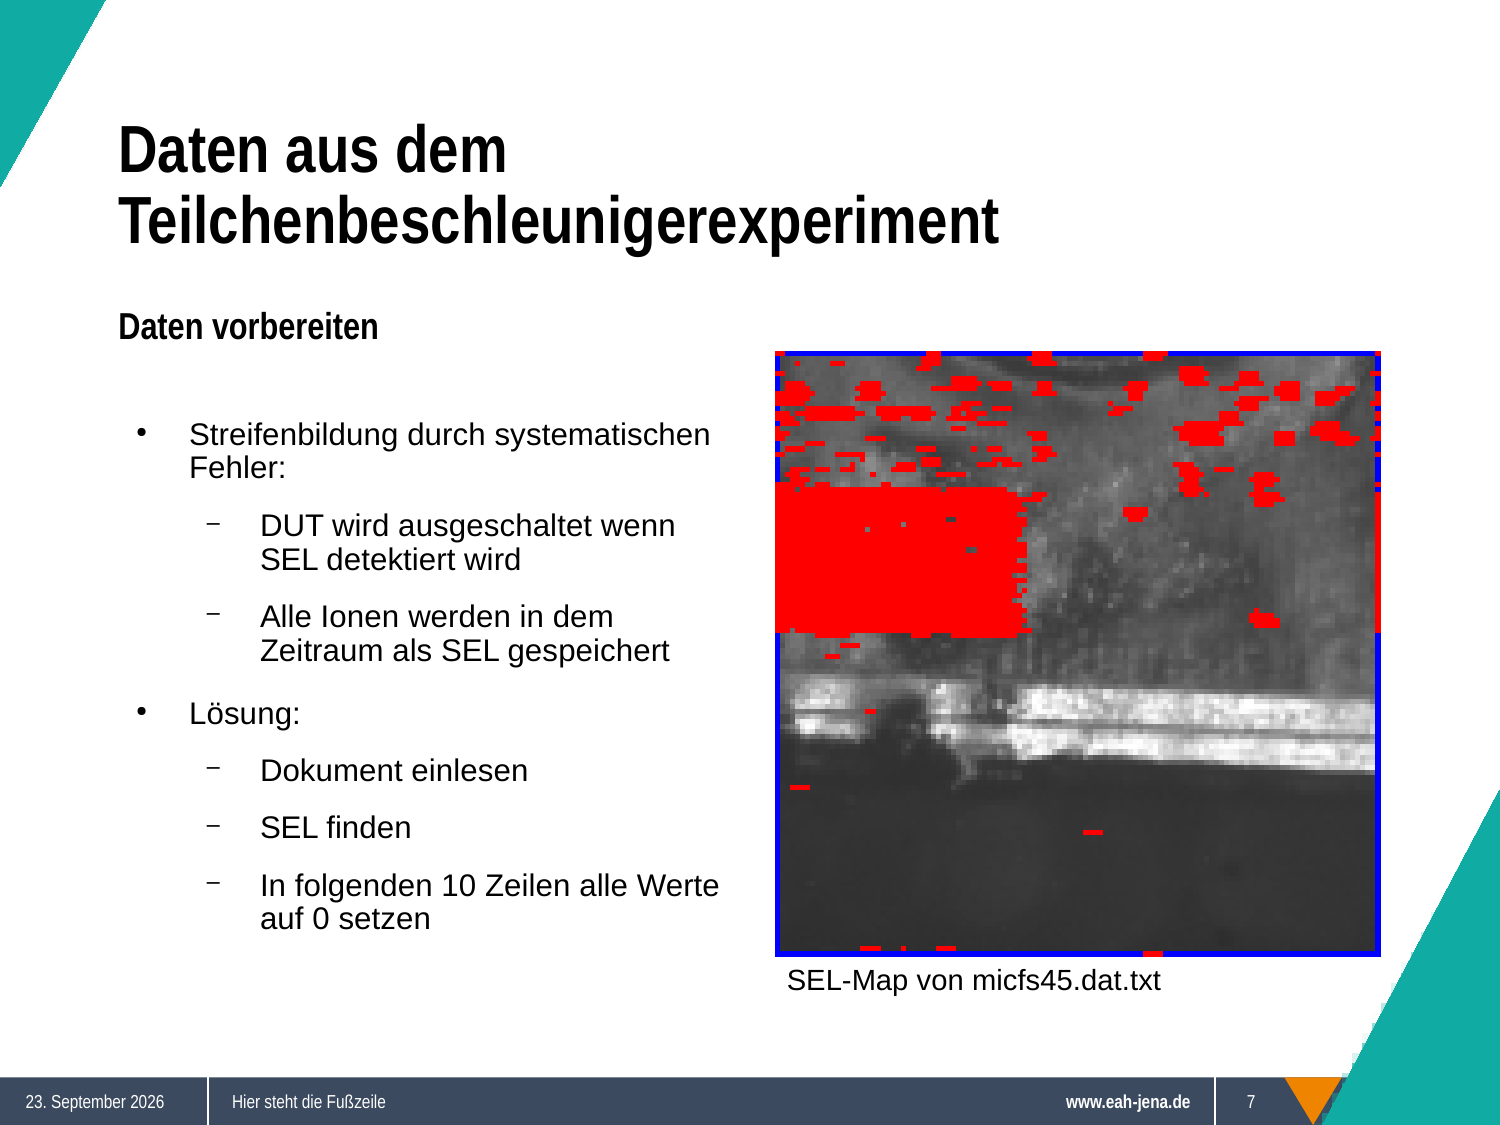

Daten aus dem Teilchenbeschleunigerexperiment
# Daten vorbereiten
Streifenbildung durch systematischen Fehler:
DUT wird ausgeschaltet wenn SEL detektiert wird
Alle Ionen werden in dem Zeitraum als SEL gespeichert
Lösung:
Dokument einlesen
SEL finden
In folgenden 10 Zeilen alle Werte auf 0 setzen
SEL-Map von micfs45.dat.txt
Hier steht die Fußzeile
7